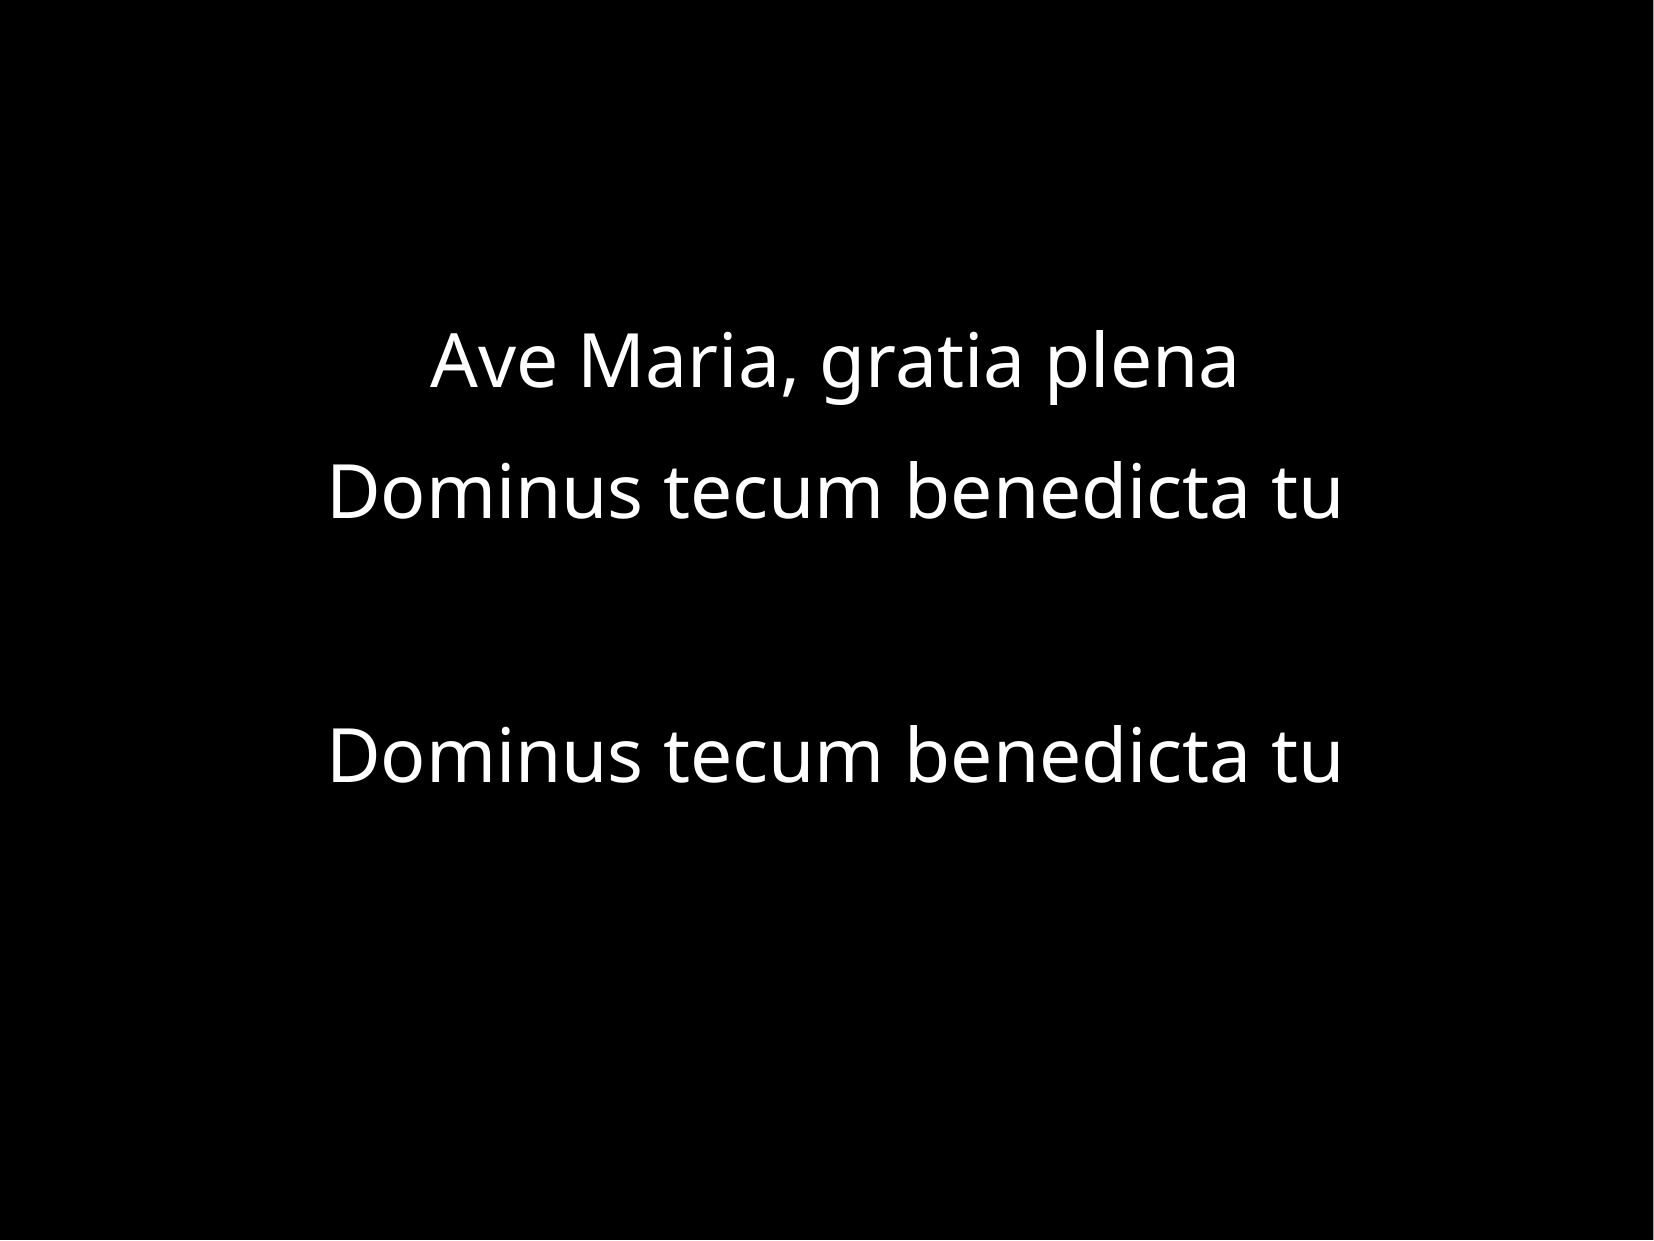

#
Ave Maria, gratia plena
Dominus tecum benedicta tu
Dominus tecum benedicta tu